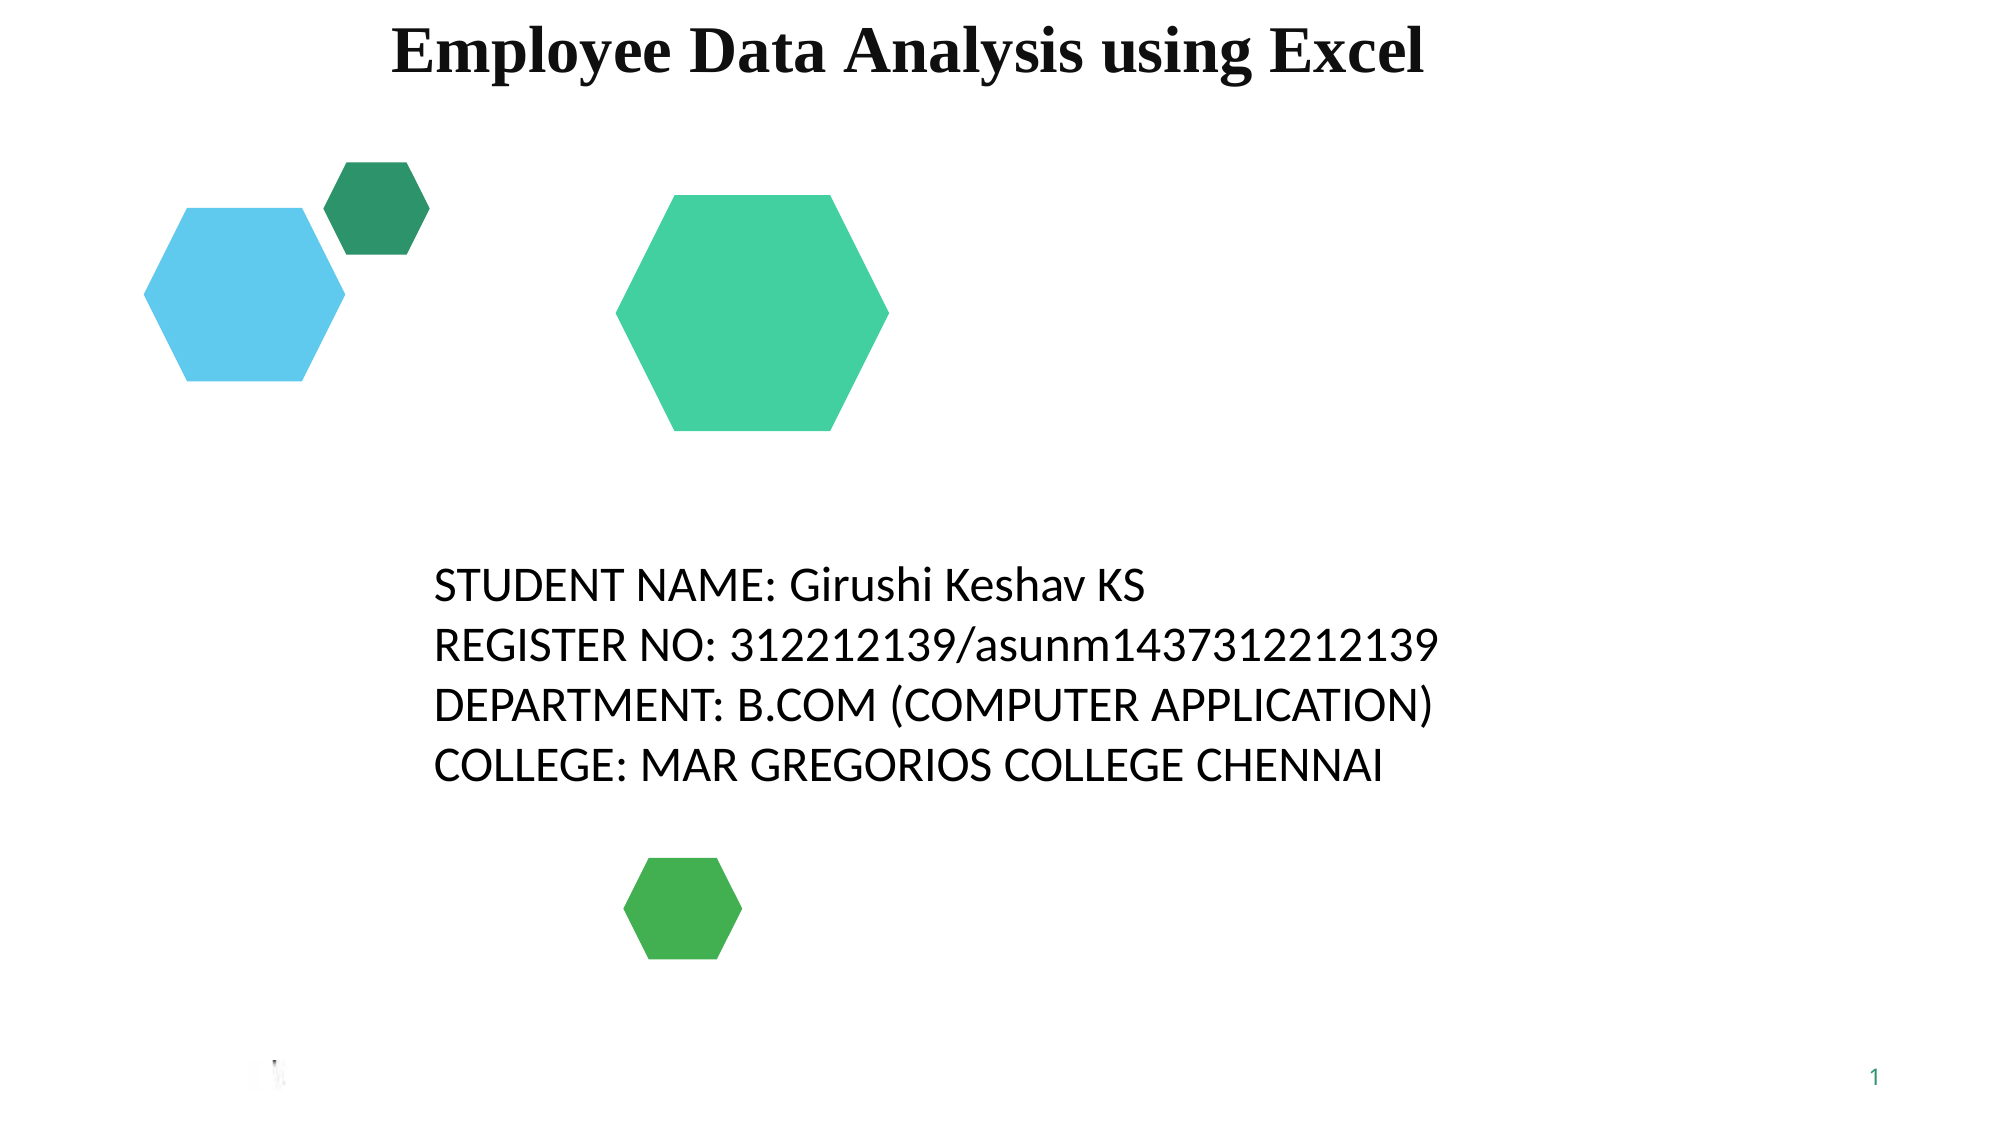

# Employee Data Analysis using Excel
STUDENT NAME: Girushi Keshav KS
REGISTER NO: 312212139/asunm1437312212139
DEPARTMENT: B.COM (COMPUTER APPLICATION)
COLLEGE: MAR GREGORIOS COLLEGE CHENNAI